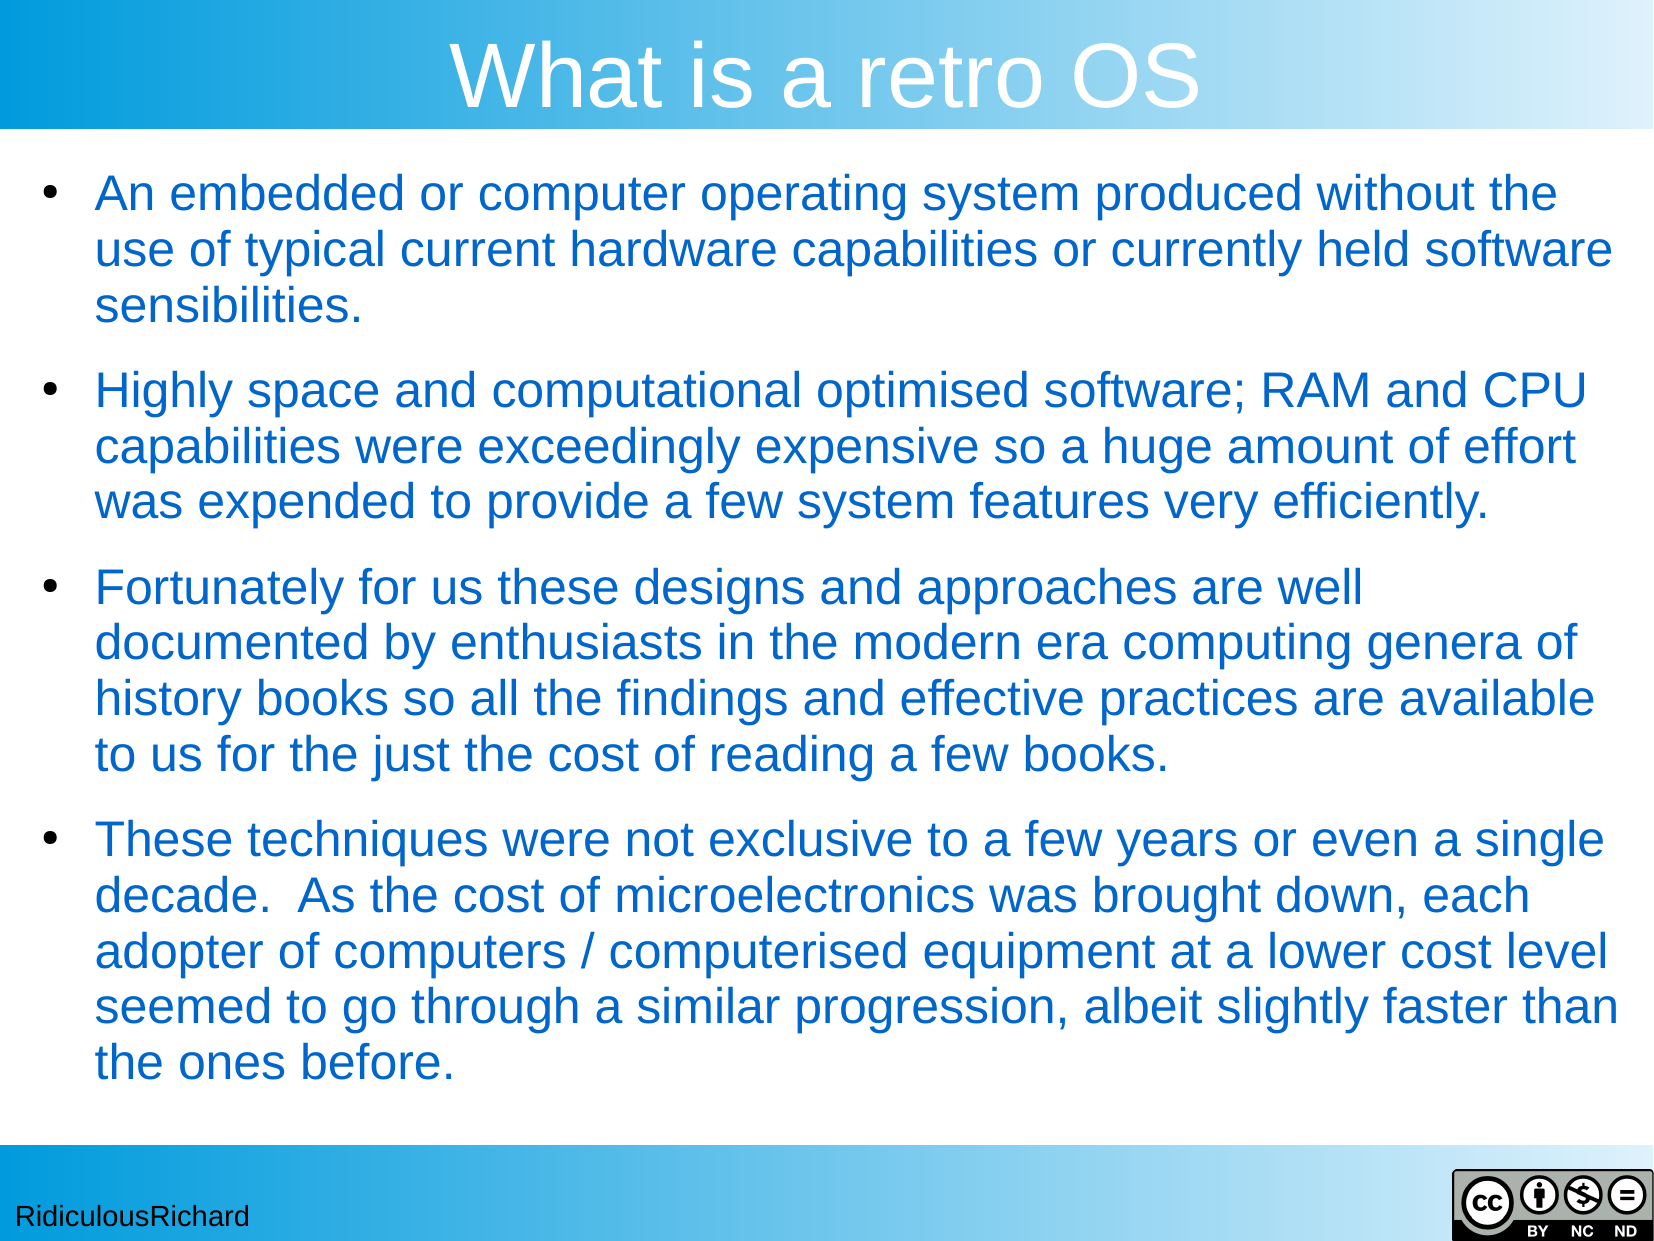

# What is a retro OS
An embedded or computer operating system produced without the use of typical current hardware capabilities or currently held software sensibilities.
Highly space and computational optimised software; RAM and CPU capabilities were exceedingly expensive so a huge amount of effort was expended to provide a few system features very efficiently.
Fortunately for us these designs and approaches are well documented by enthusiasts in the modern era computing genera of history books so all the findings and effective practices are available to us for the just the cost of reading a few books.
These techniques were not exclusive to a few years or even a single decade. As the cost of microelectronics was brought down, each adopter of computers / computerised equipment at a lower cost level seemed to go through a similar progression, albeit slightly faster than the ones before.